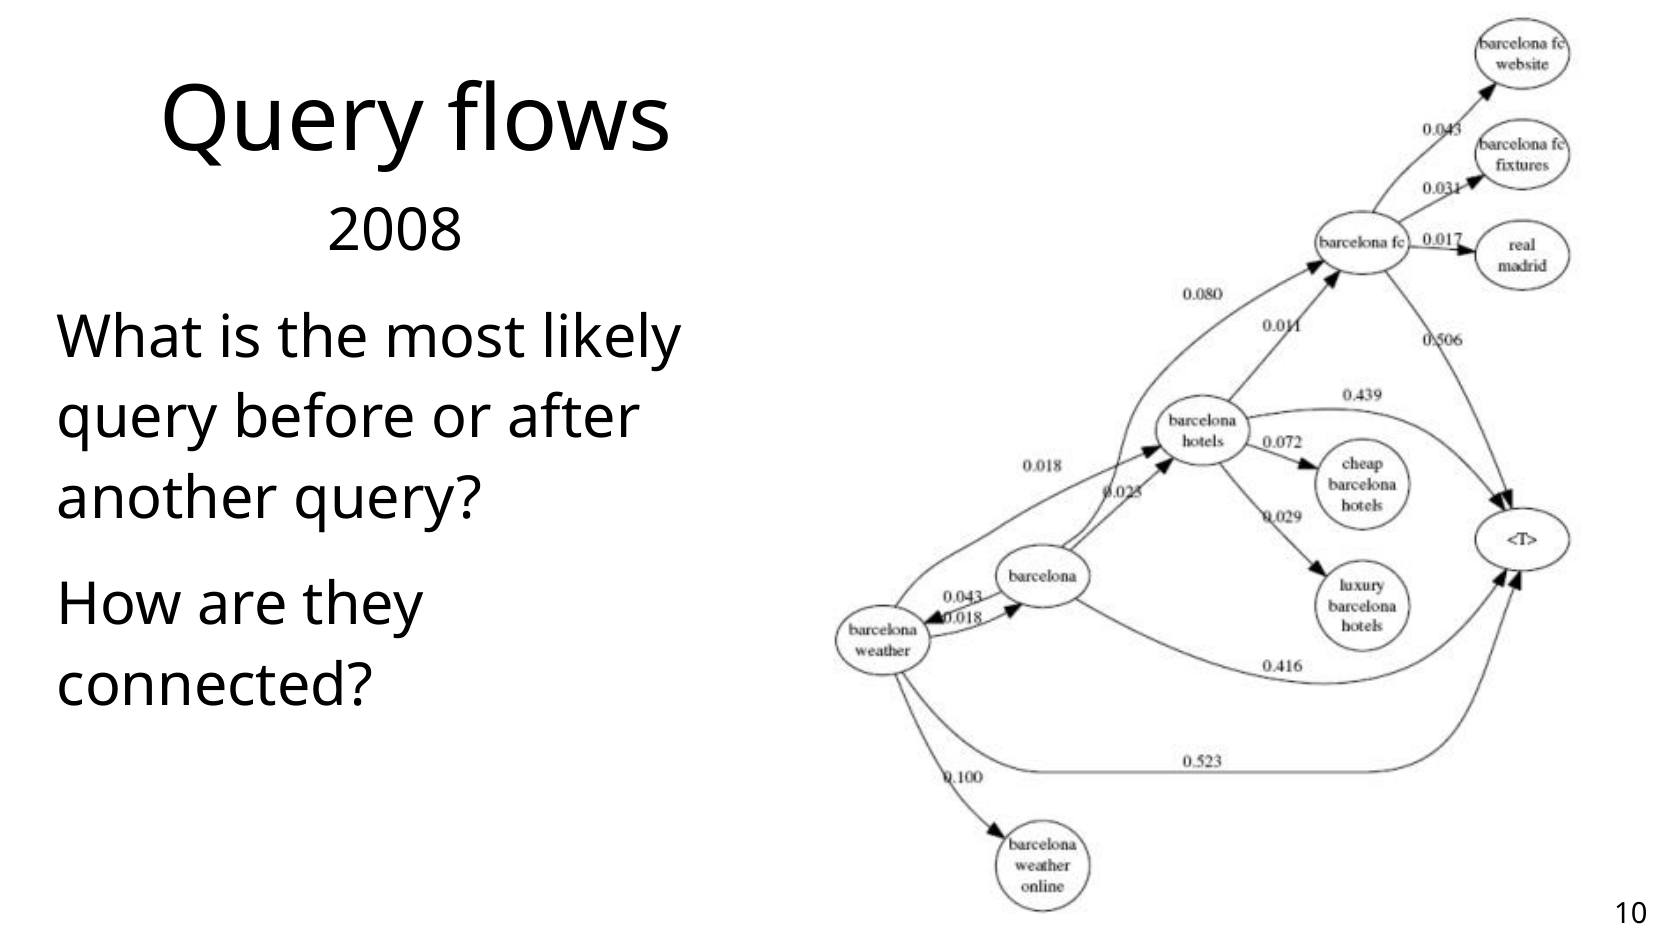

# Query flows
2008
What is the most likely query before or after another query?
How are they connected?
10